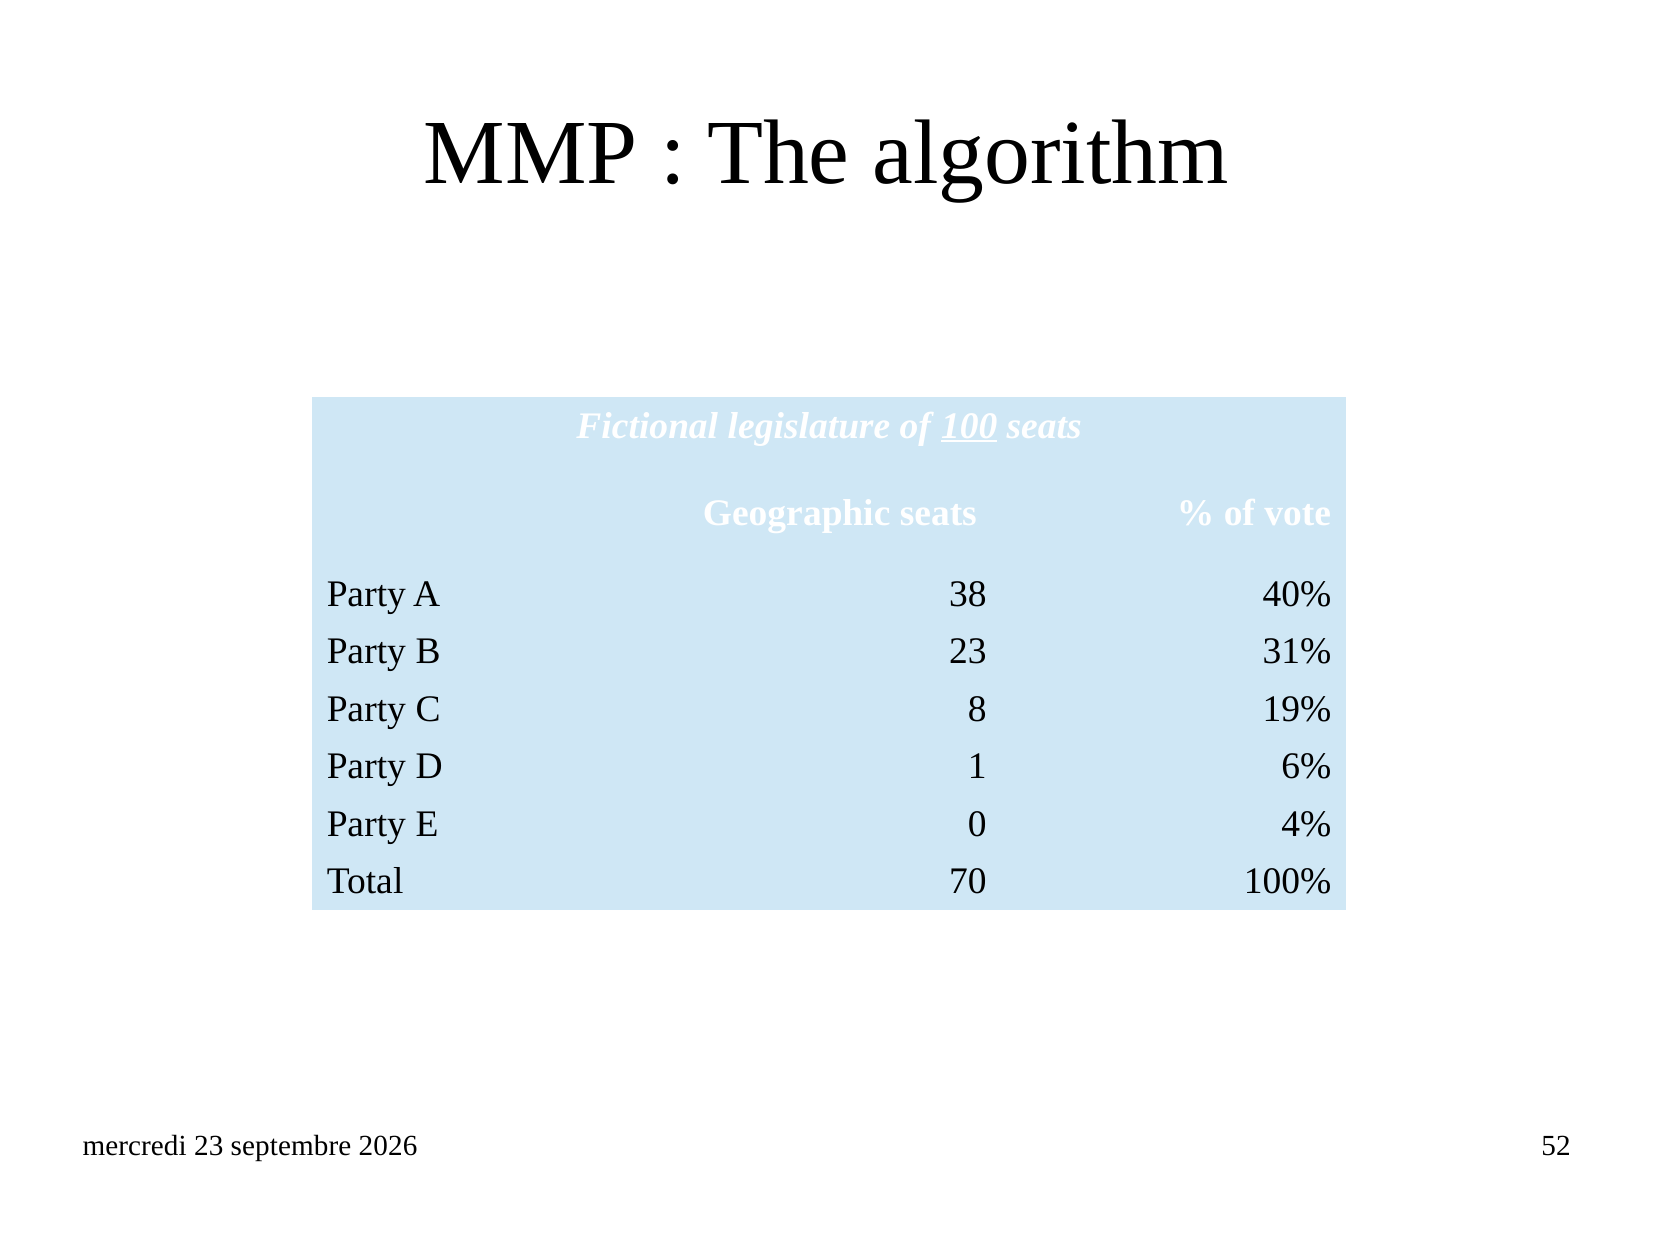

# MMP : The algorithm
| Fictional legislature of 100 seats | | |
| --- | --- | --- |
| | Geographic seats | % of vote |
| Party A | 38 | 40% |
| Party B | 23 | 31% |
| Party C | 8 | 19% |
| Party D | 1 | 6% |
| Party E | 0 | 4% |
| Total | 70 | 100% |
52